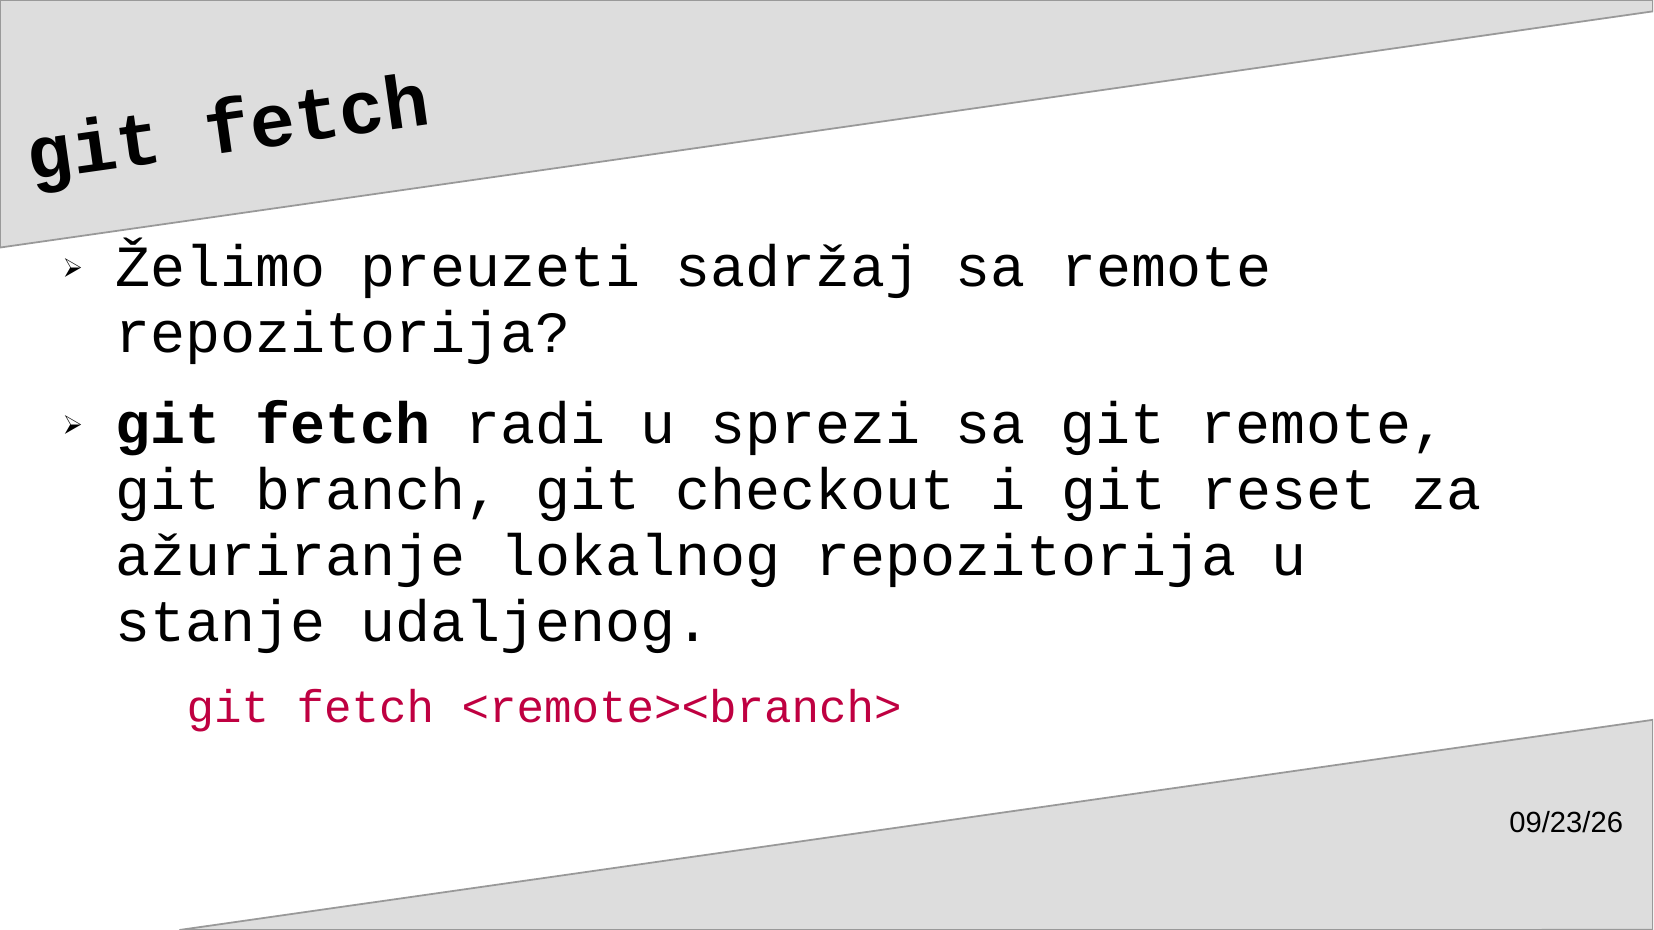

# git fetch
Želimo preuzeti sadržaj sa remote repozitorija?
git fetch radi u sprezi sa git remote, git branch, git checkout i git reset za ažuriranje lokalnog repozitorija u stanje udaljenog.
git fetch <remote><branch>
97